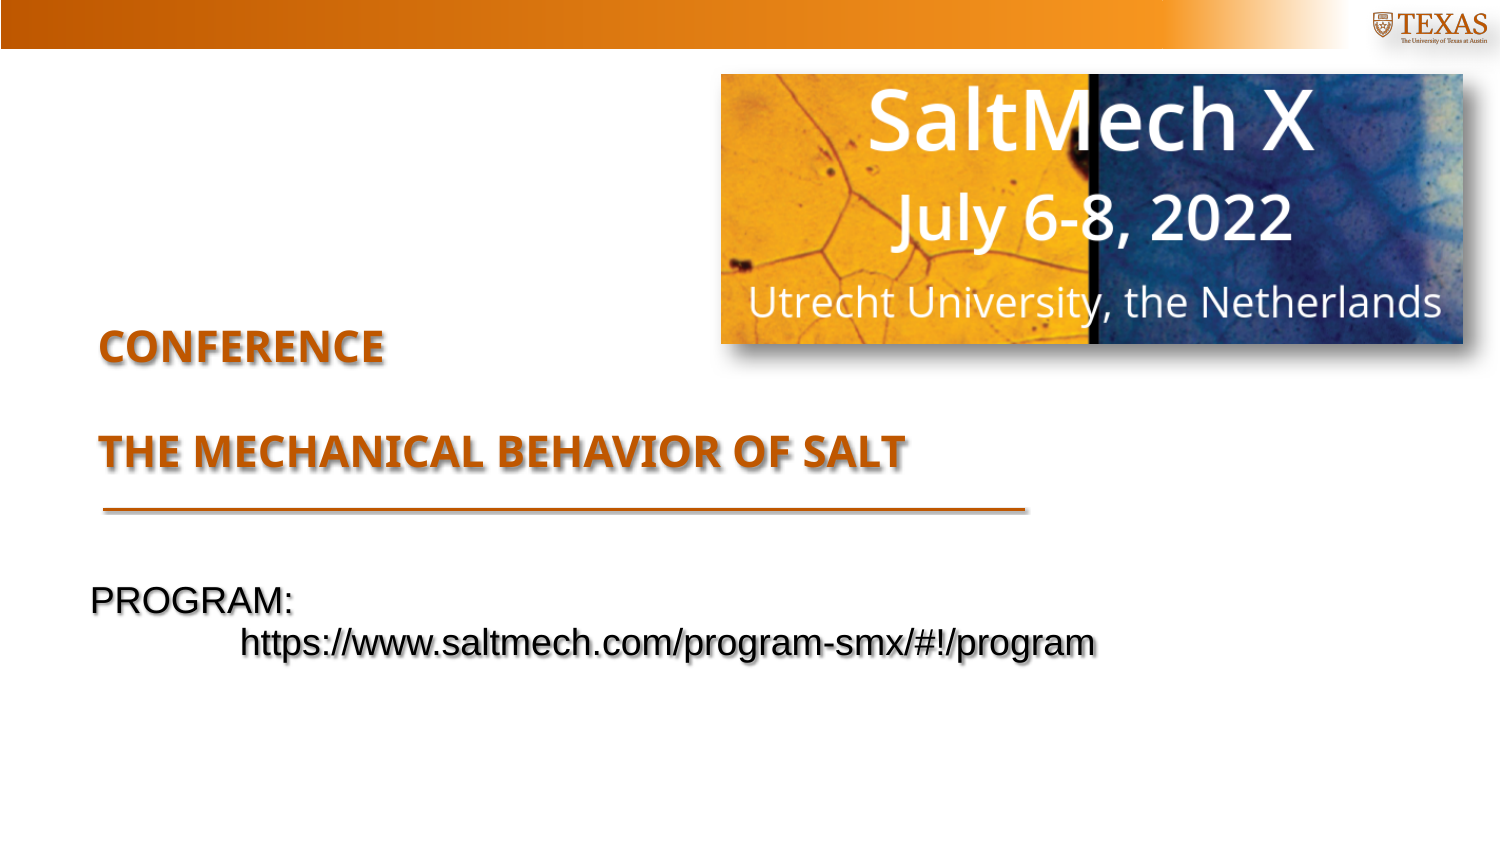

conference
The mechanical behavior of salt
PROGRAM:
	https://www.saltmech.com/program-smx/#!/program